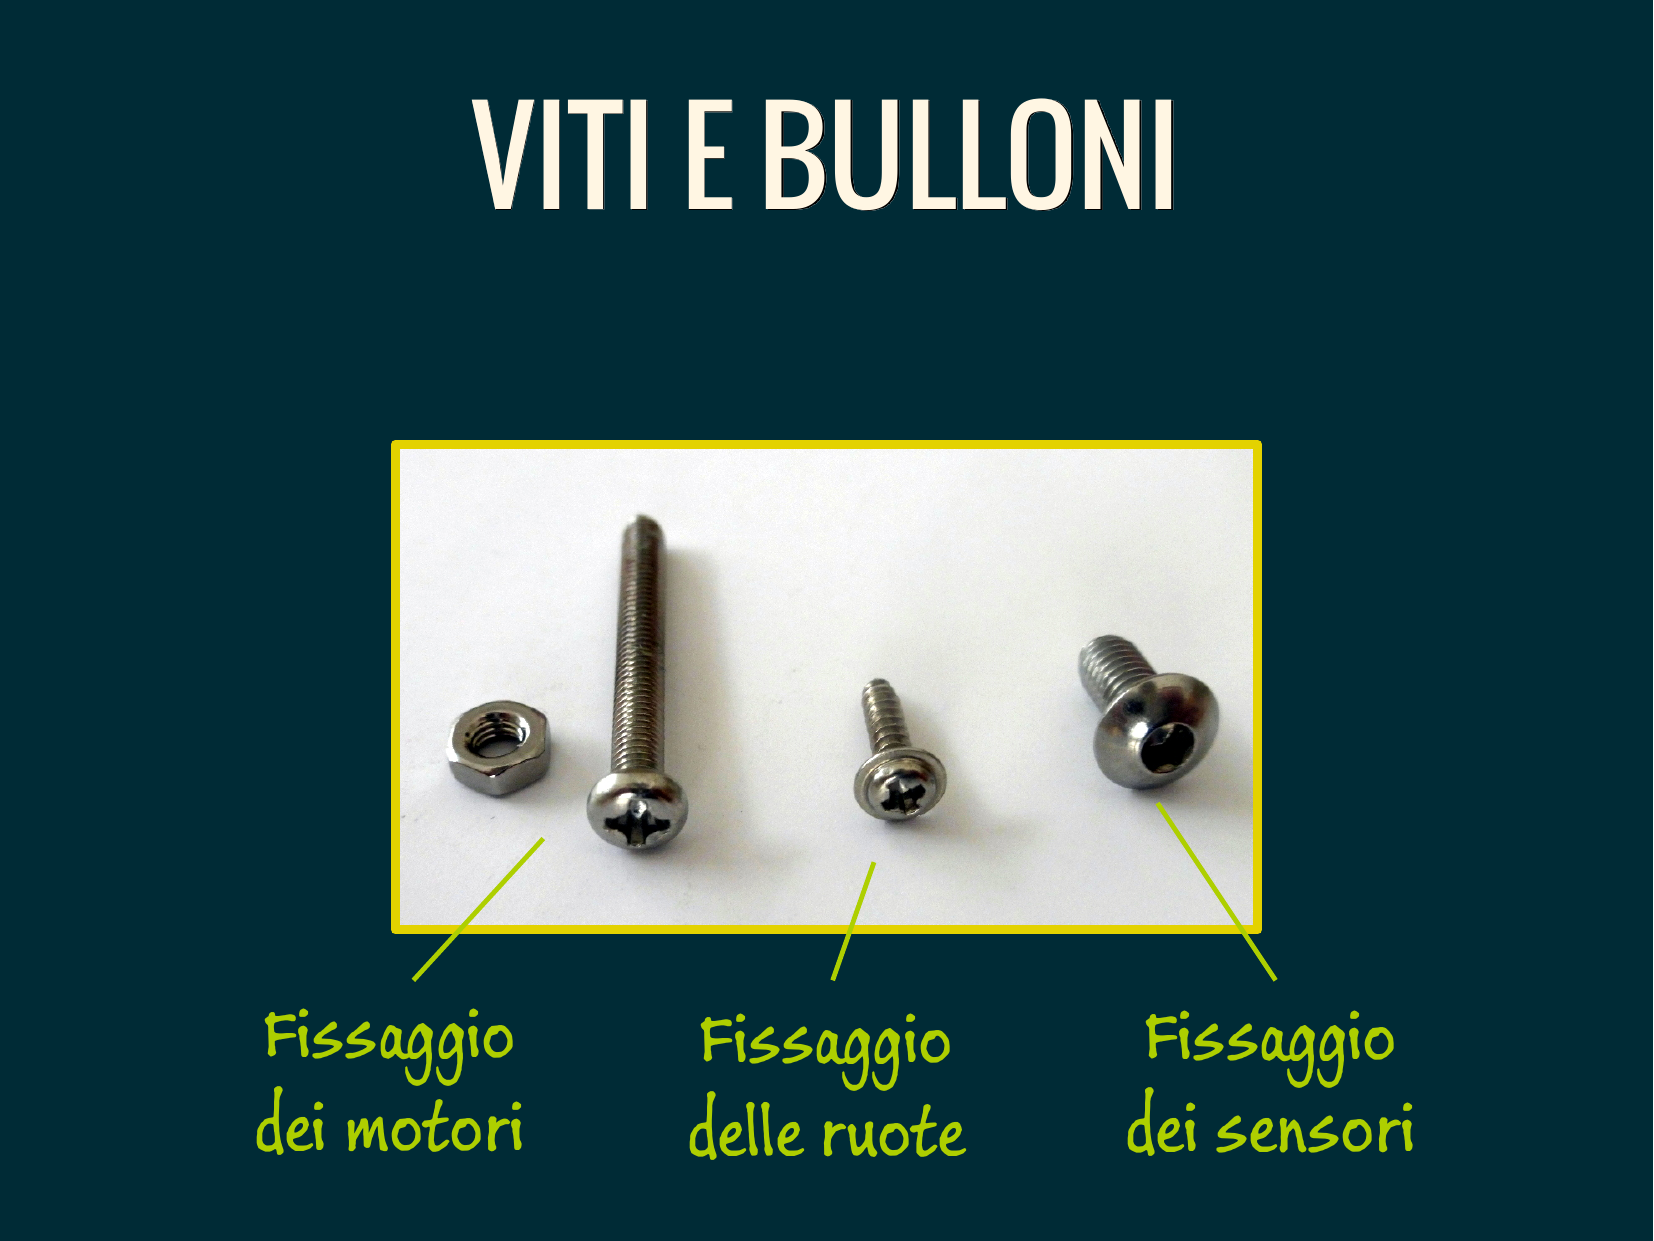

# Viti e bulloni
Fissaggio
delle ruote
Fissaggio
dei motori
Fissaggio
dei sensori